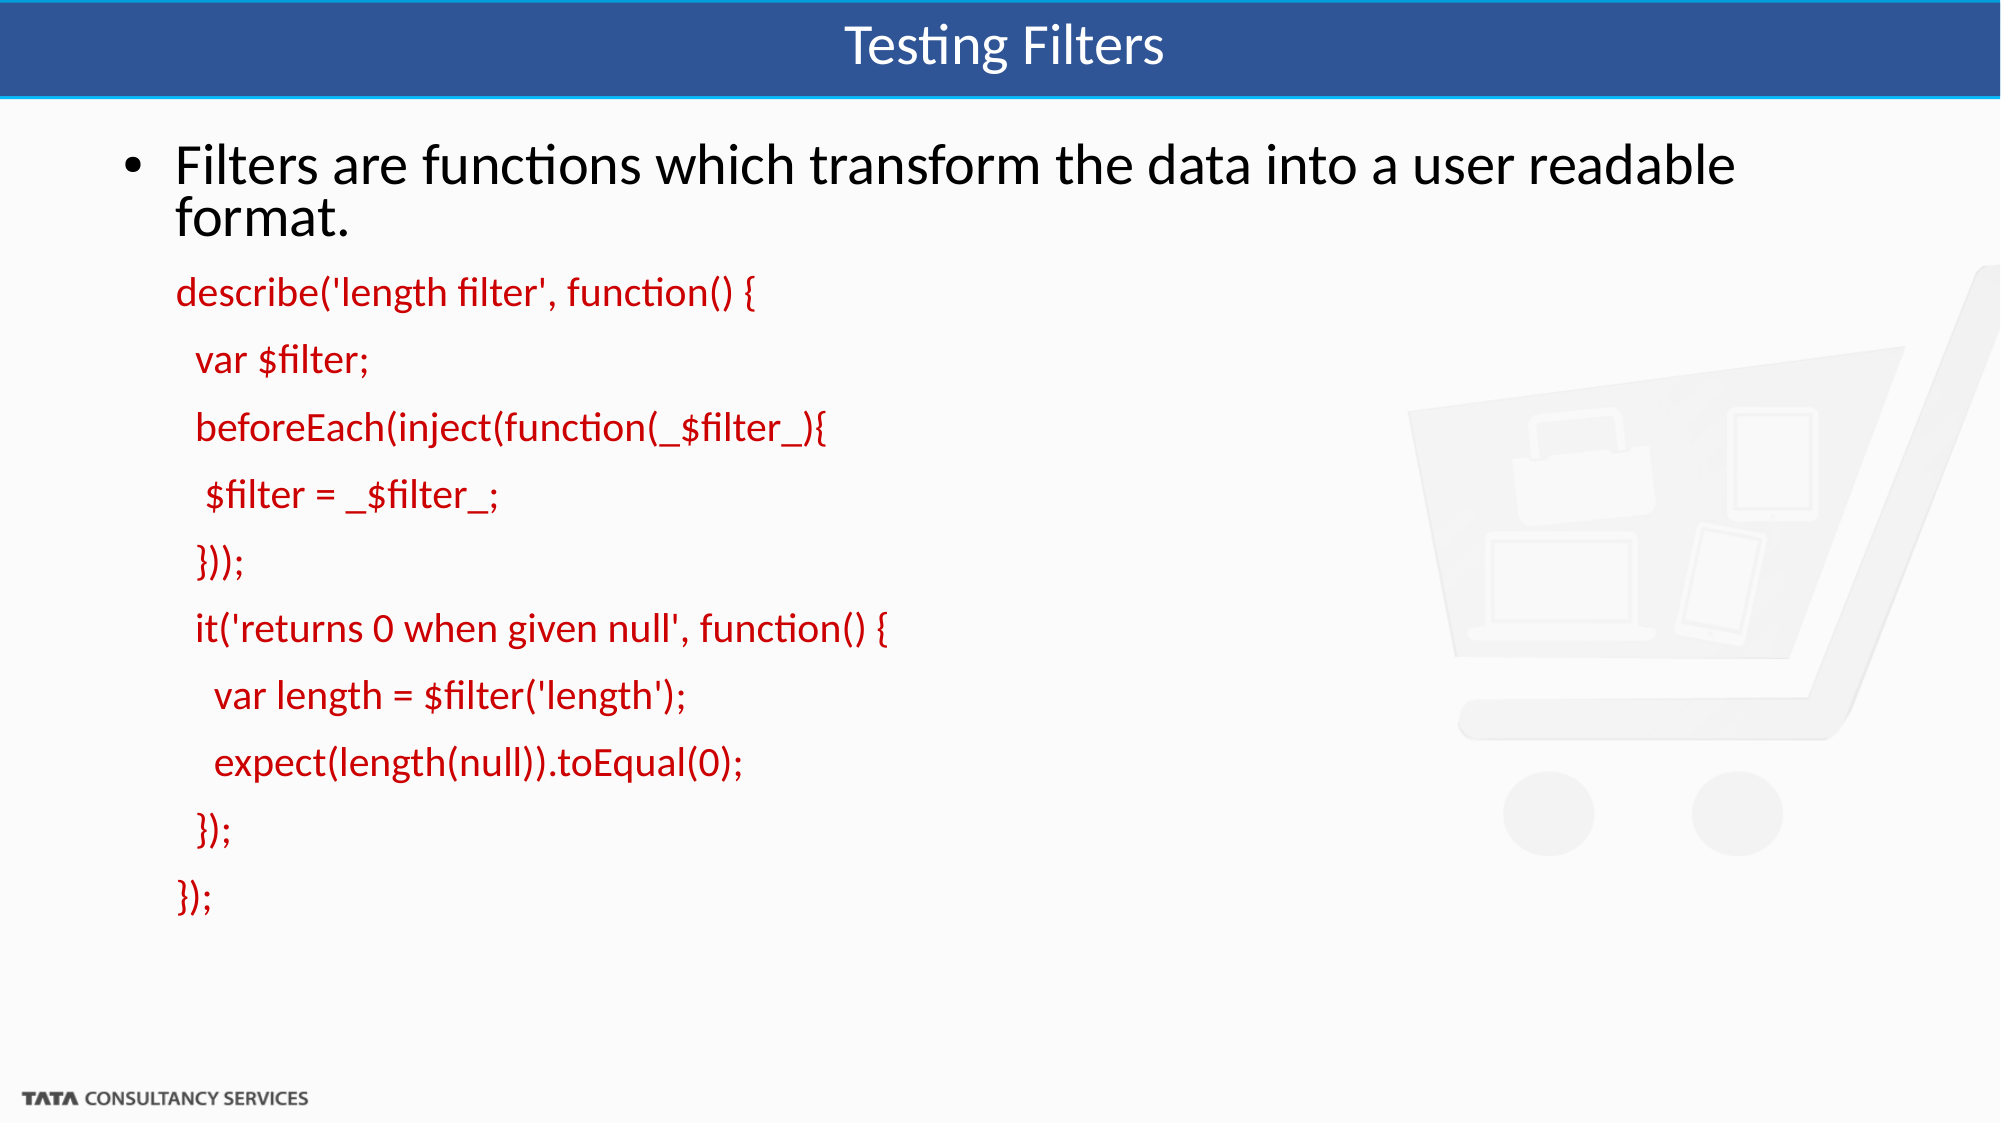

# Testing Filters
Filters are functions which transform the data into a user readable format.
describe('length filter', function() {
 var $filter;
 beforeEach(inject(function(_$filter_){
 $filter = _$filter_;
 }));
 it('returns 0 when given null', function() {
 var length = $filter('length');
 expect(length(null)).toEqual(0);
 });
});